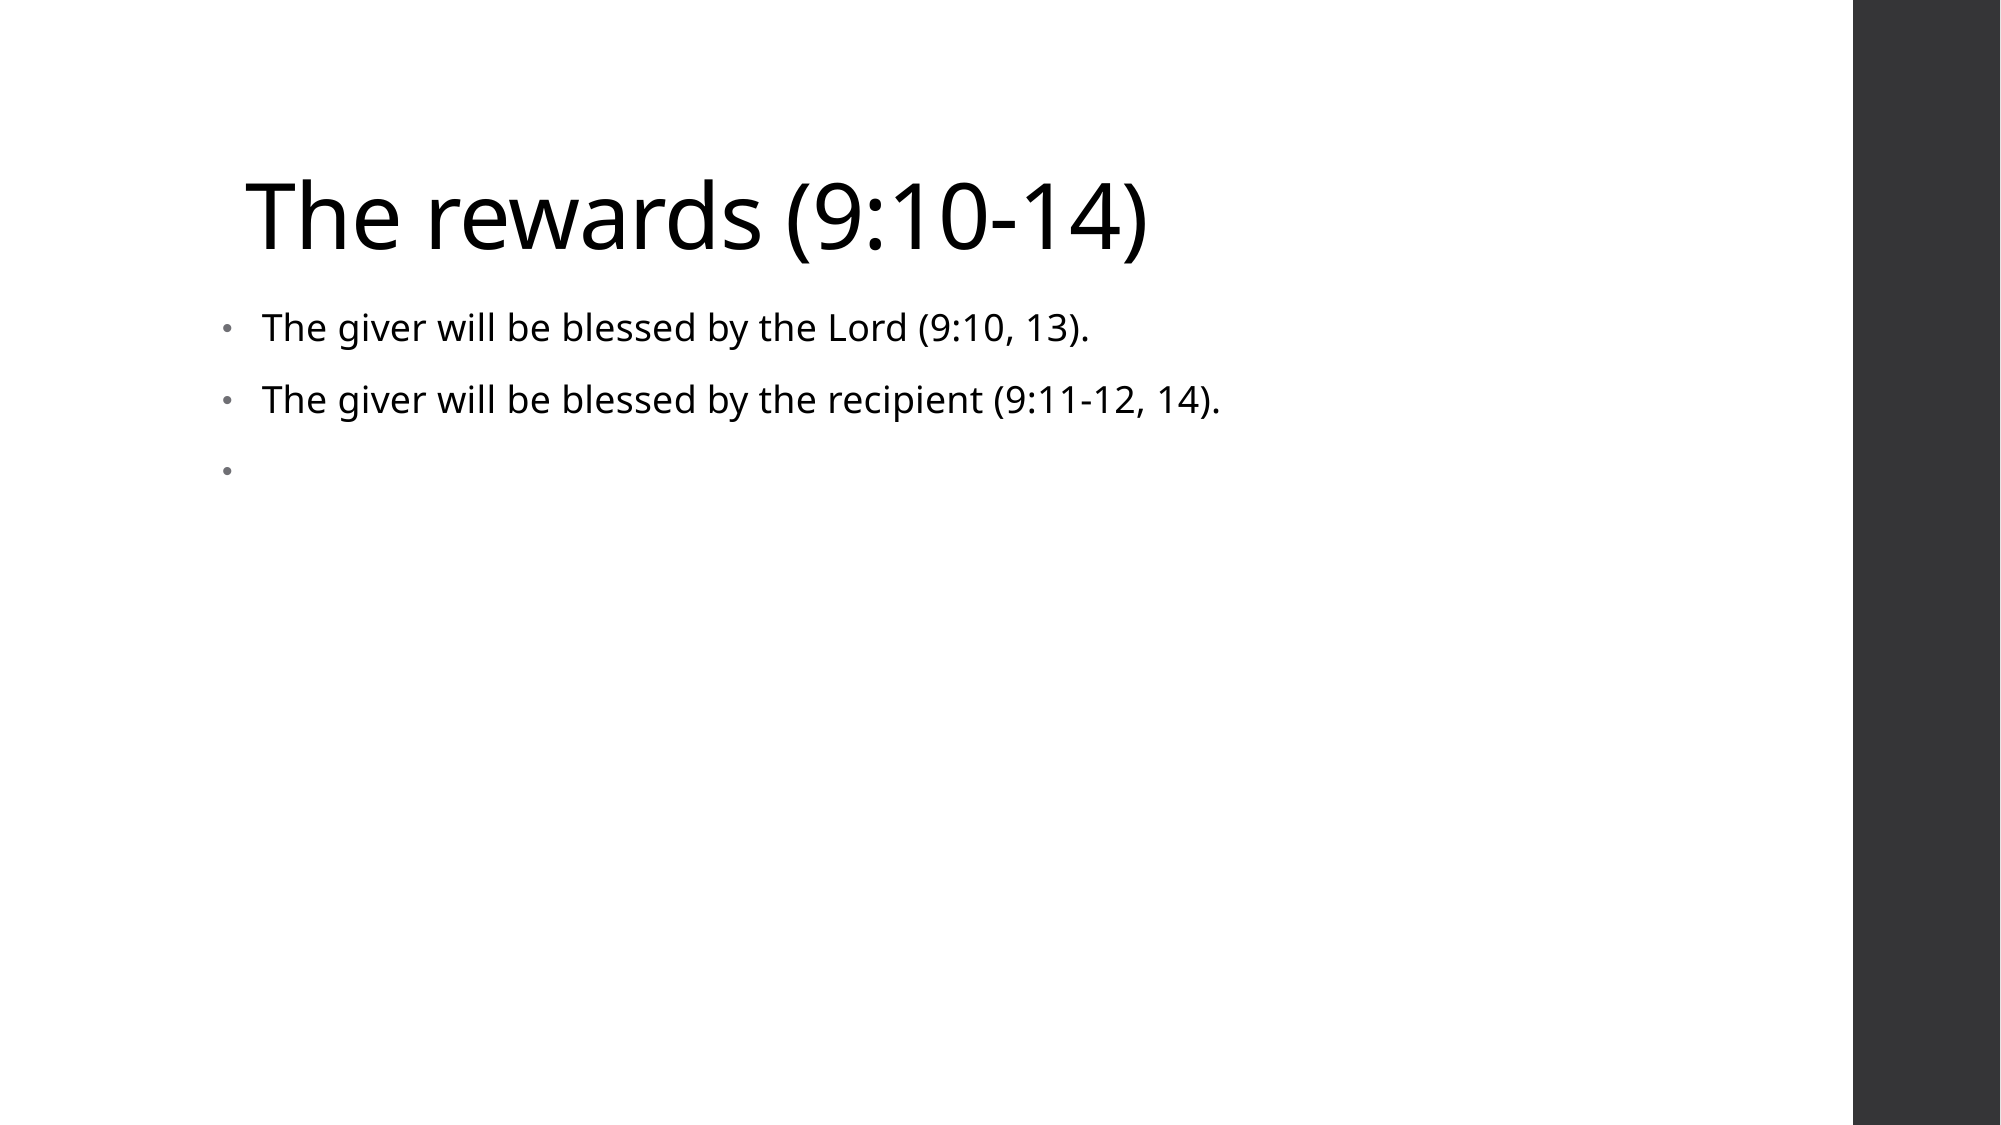

# The rewards (9:10-14)
 The giver will be blessed by the Lord (9:10, 13).
 The giver will be blessed by the recipient (9:11-12, 14).